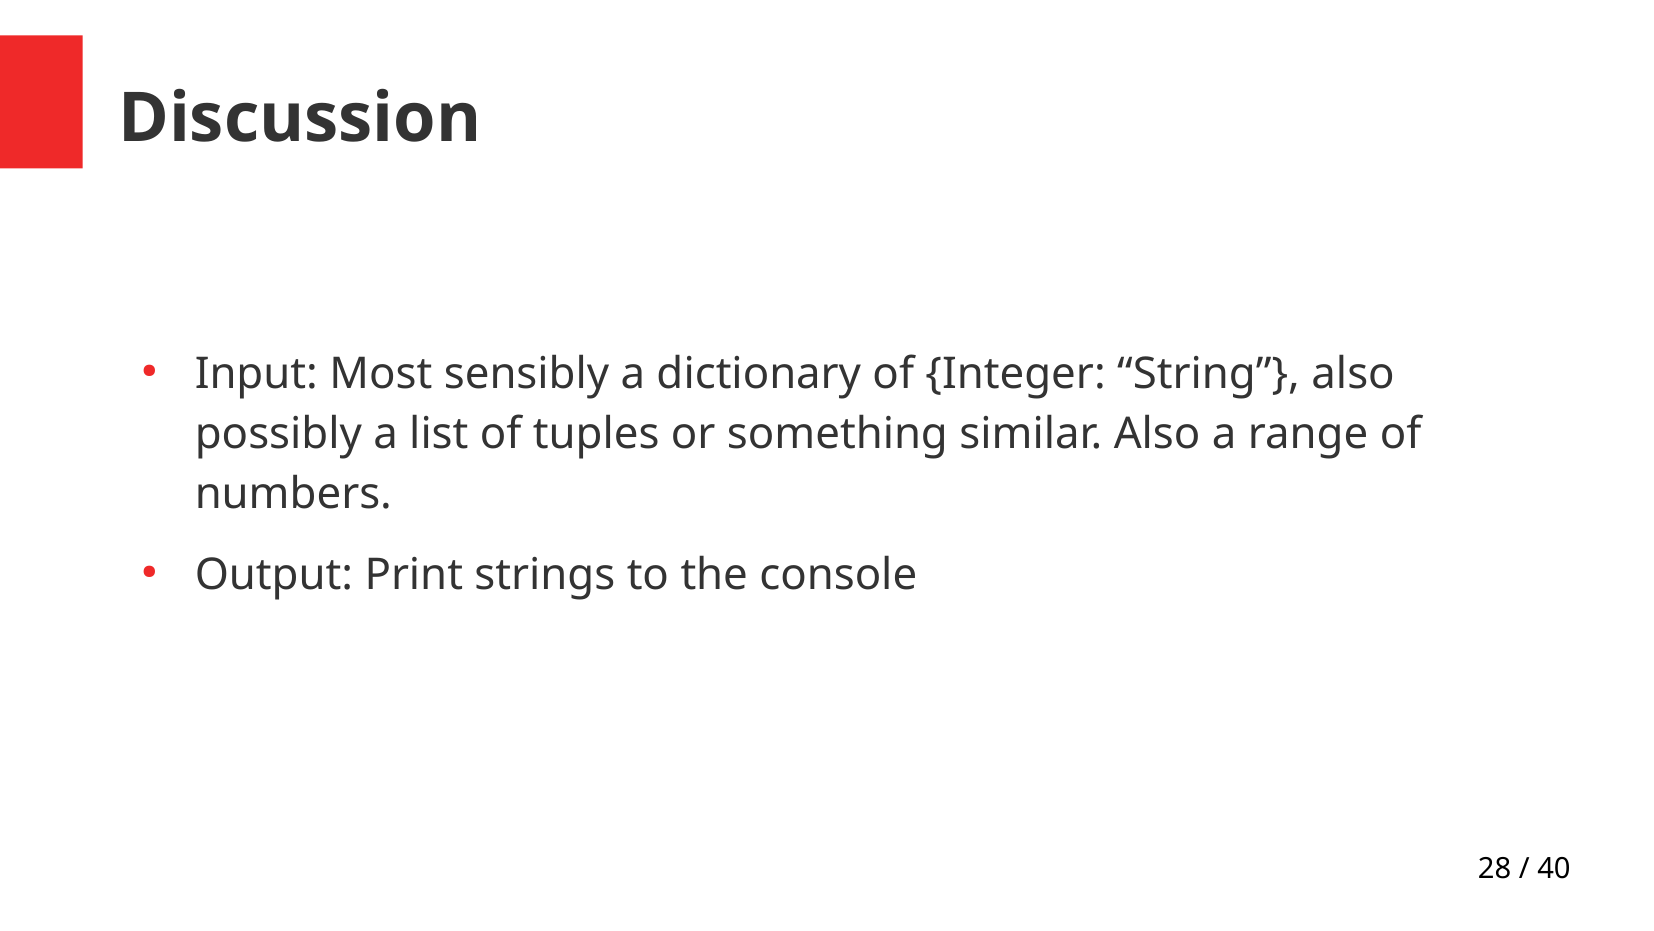

# Discussion
Input: Most sensibly a dictionary of {Integer: “String”}, also possibly a list of tuples or something similar. Also a range of numbers.
Output: Print strings to the console
28